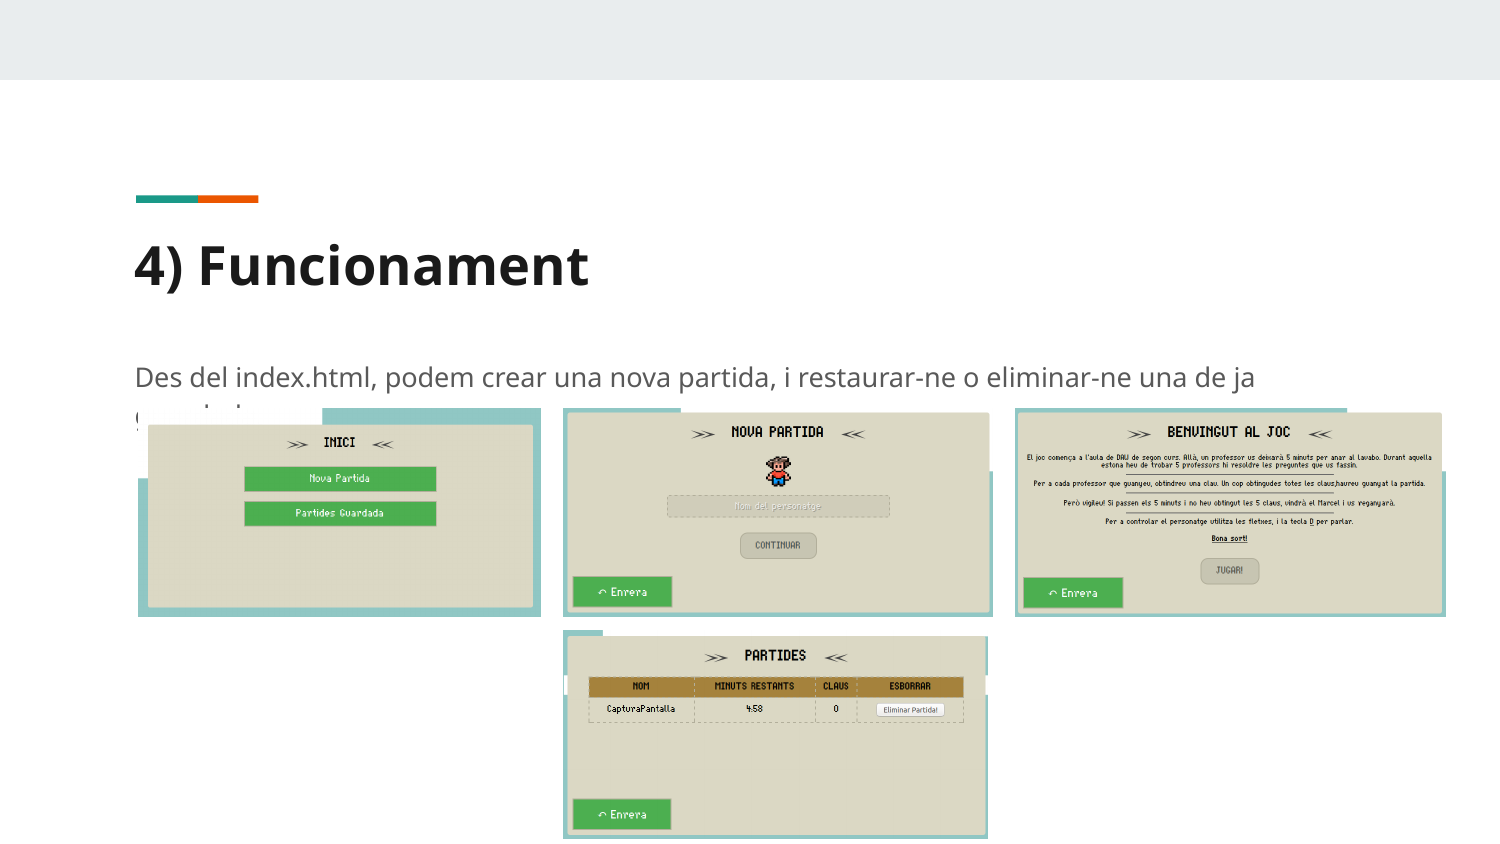

# 4) Funcionament
Des del index.html, podem crear una nova partida, i restaurar-ne o eliminar-ne una de ja guardada.